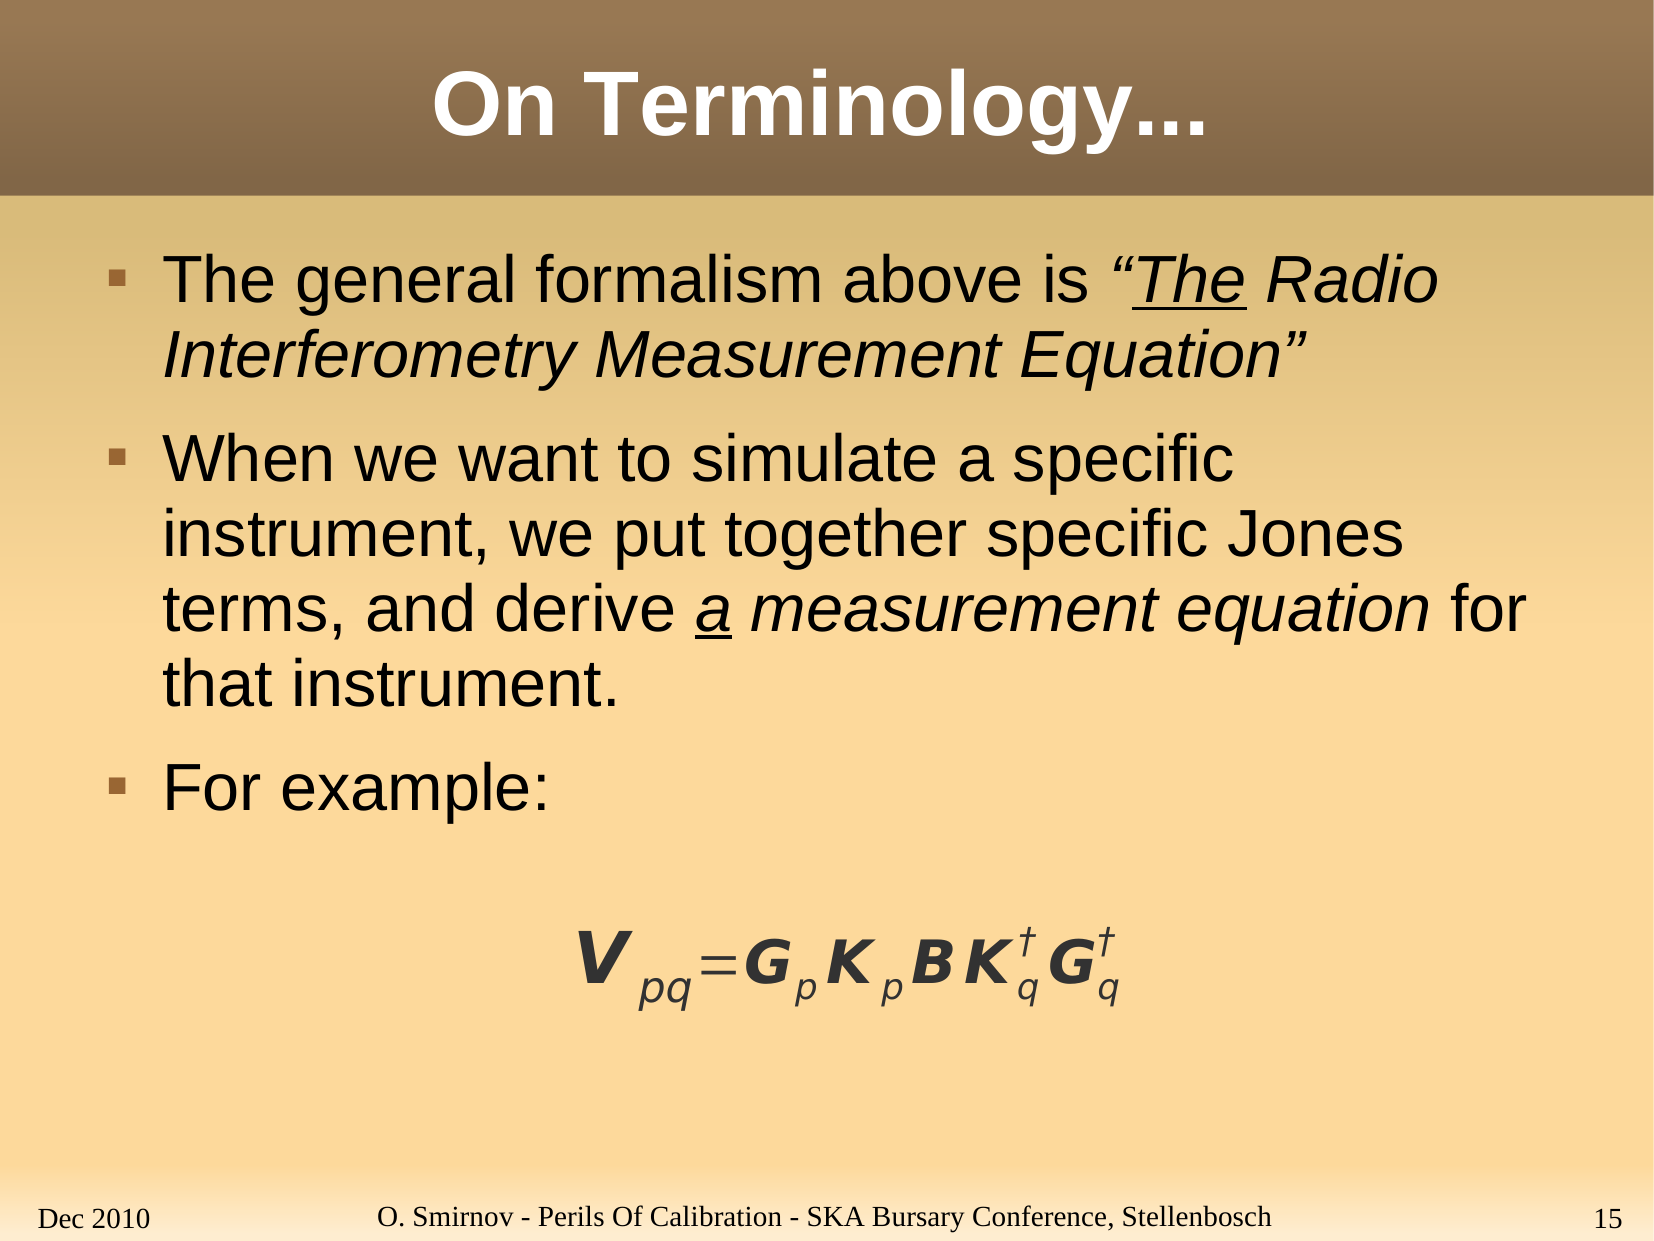

# On Terminology...
The general formalism above is “The Radio Interferometry Measurement Equation”
When we want to simulate a specific instrument, we put together specific Jones terms, and derive a measurement equation for that instrument.
For example:
O. Smirnov - Perils Of Calibration - SKA Bursary Conference, Stellenbosch
Dec 2010
15